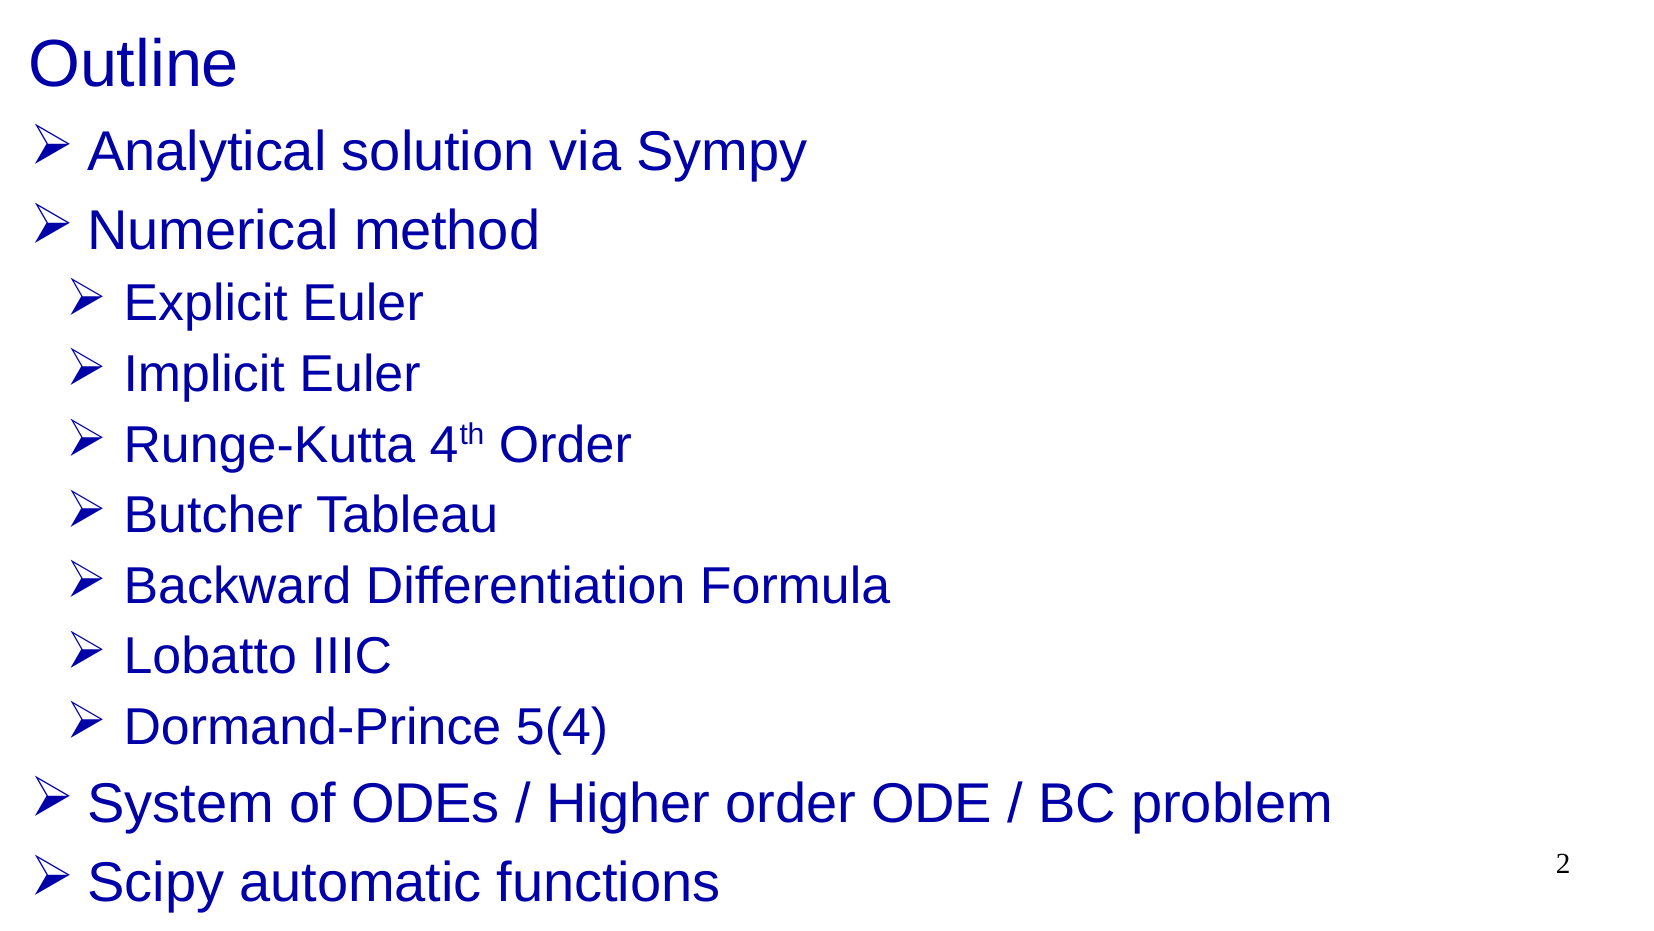

# Outline
Analytical solution via Sympy
Numerical method
Explicit Euler
Implicit Euler
Runge-Kutta 4th Order
Butcher Tableau
Backward Differentiation Formula
Lobatto IIIC
Dormand-Prince 5(4)
System of ODEs / Higher order ODE / BC problem
Scipy automatic functions
2